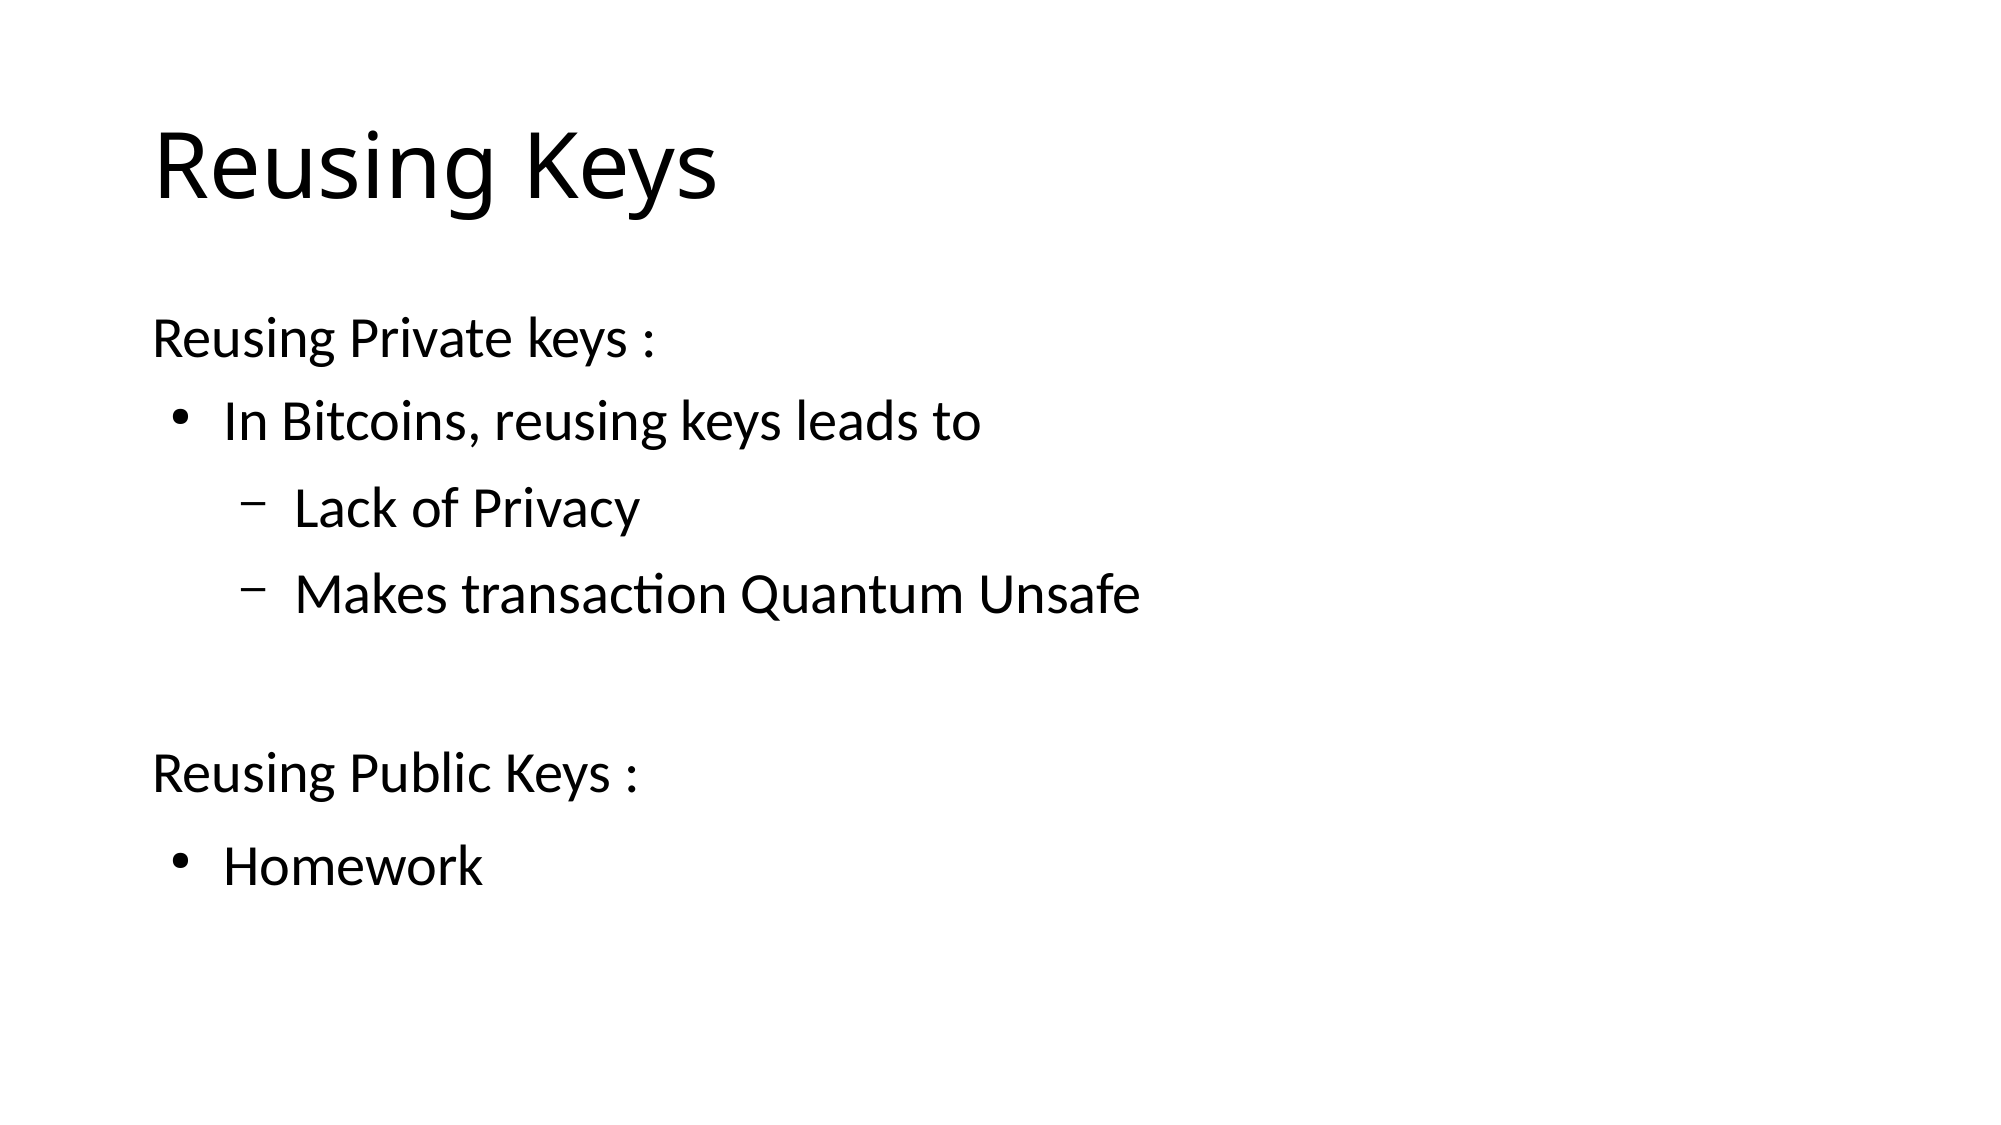

# Reusing Keys
Reusing Private keys :
In Bitcoins, reusing keys leads to
Lack of Privacy
Makes transaction Quantum Unsafe
Reusing Public Keys :
Homework